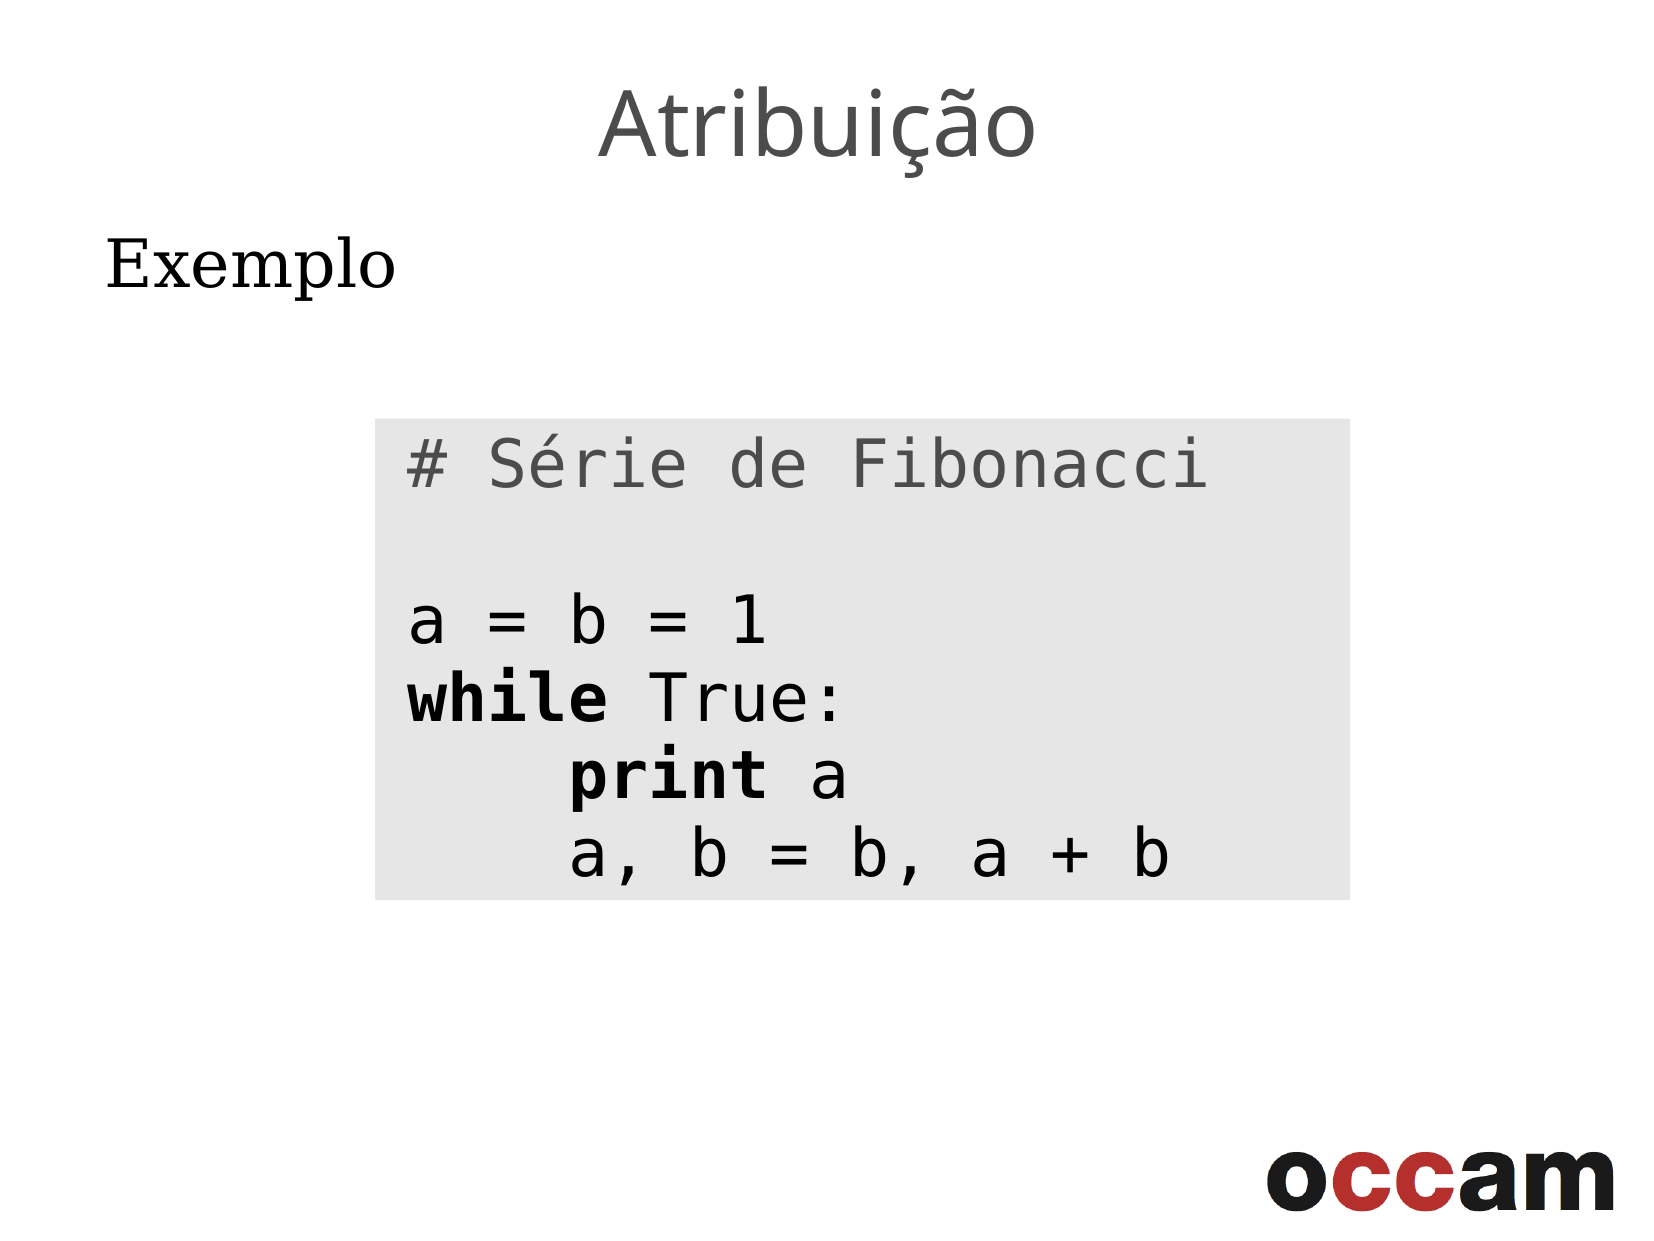

# Atribuição
Exemplo
# Série de Fibonacci
a = b = 1
while True:
 print a
 a, b = b, a + b